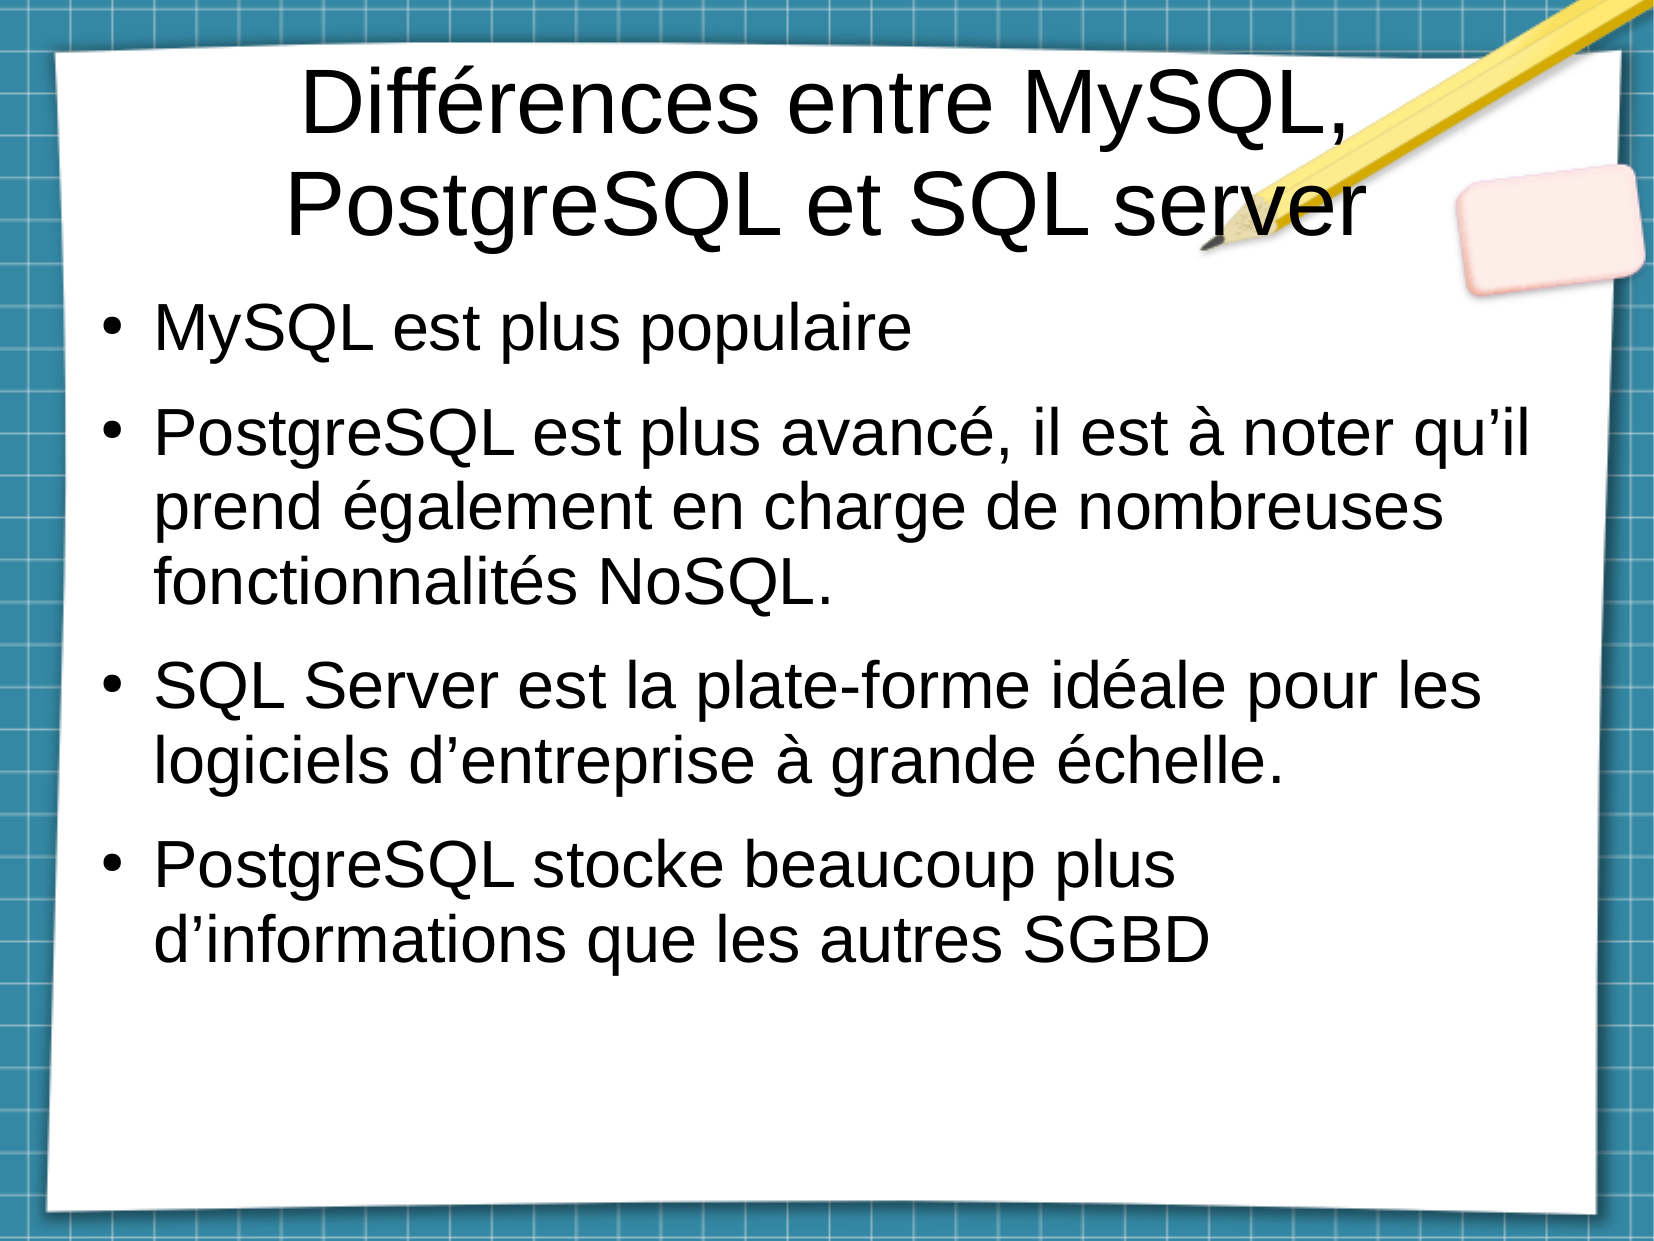

# Différences entre MySQL, PostgreSQL et SQL server
MySQL est plus populaire
PostgreSQL est plus avancé, il est à noter qu’il prend également en charge de nombreuses fonctionnalités NoSQL.
SQL Server est la plate-forme idéale pour les logiciels d’entreprise à grande échelle.
PostgreSQL stocke beaucoup plus d’informations que les autres SGBD